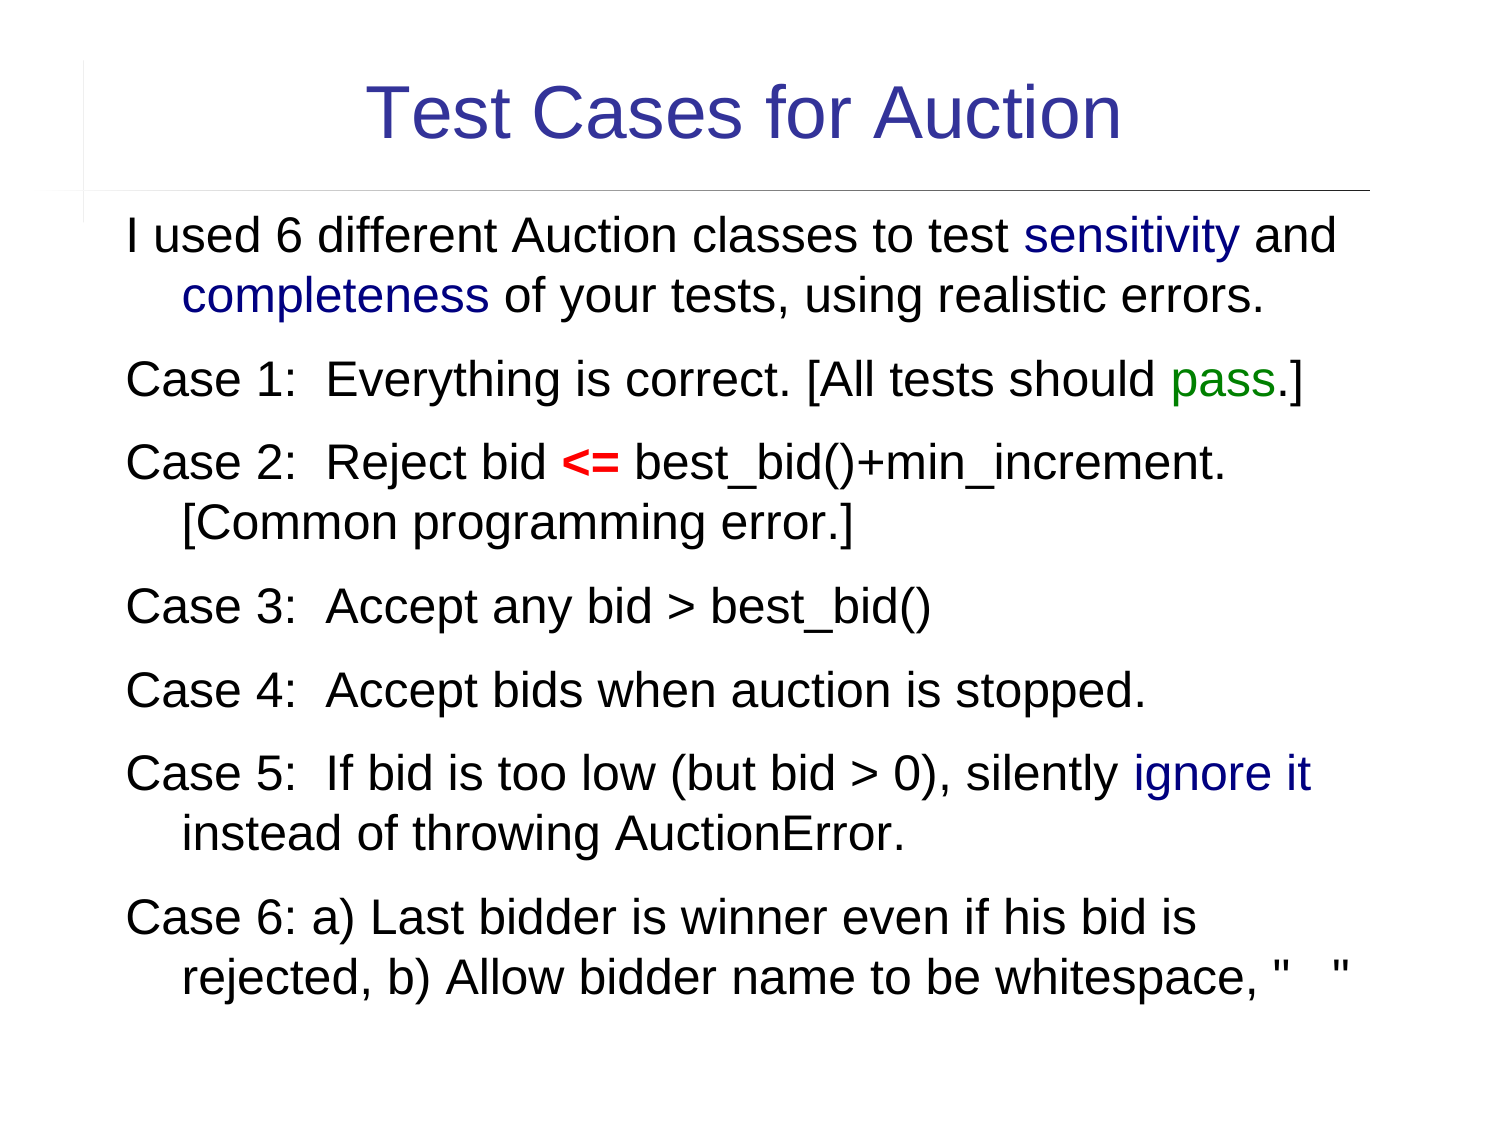

# Test Cases for Auction
I used 6 different Auction classes to test sensitivity and completeness of your tests, using realistic errors.
Case 1: Everything is correct. [All tests should pass.]
Case 2: Reject bid <= best_bid()+min_increment.
[Common programming error.]
Case 3: Accept any bid > best_bid()
Case 4: Accept bids when auction is stopped.
Case 5: If bid is too low (but bid > 0), silently ignore it instead of throwing AuctionError.
Case 6: a) Last bidder is winner even if his bid is rejected, b) Allow bidder name to be whitespace, " "